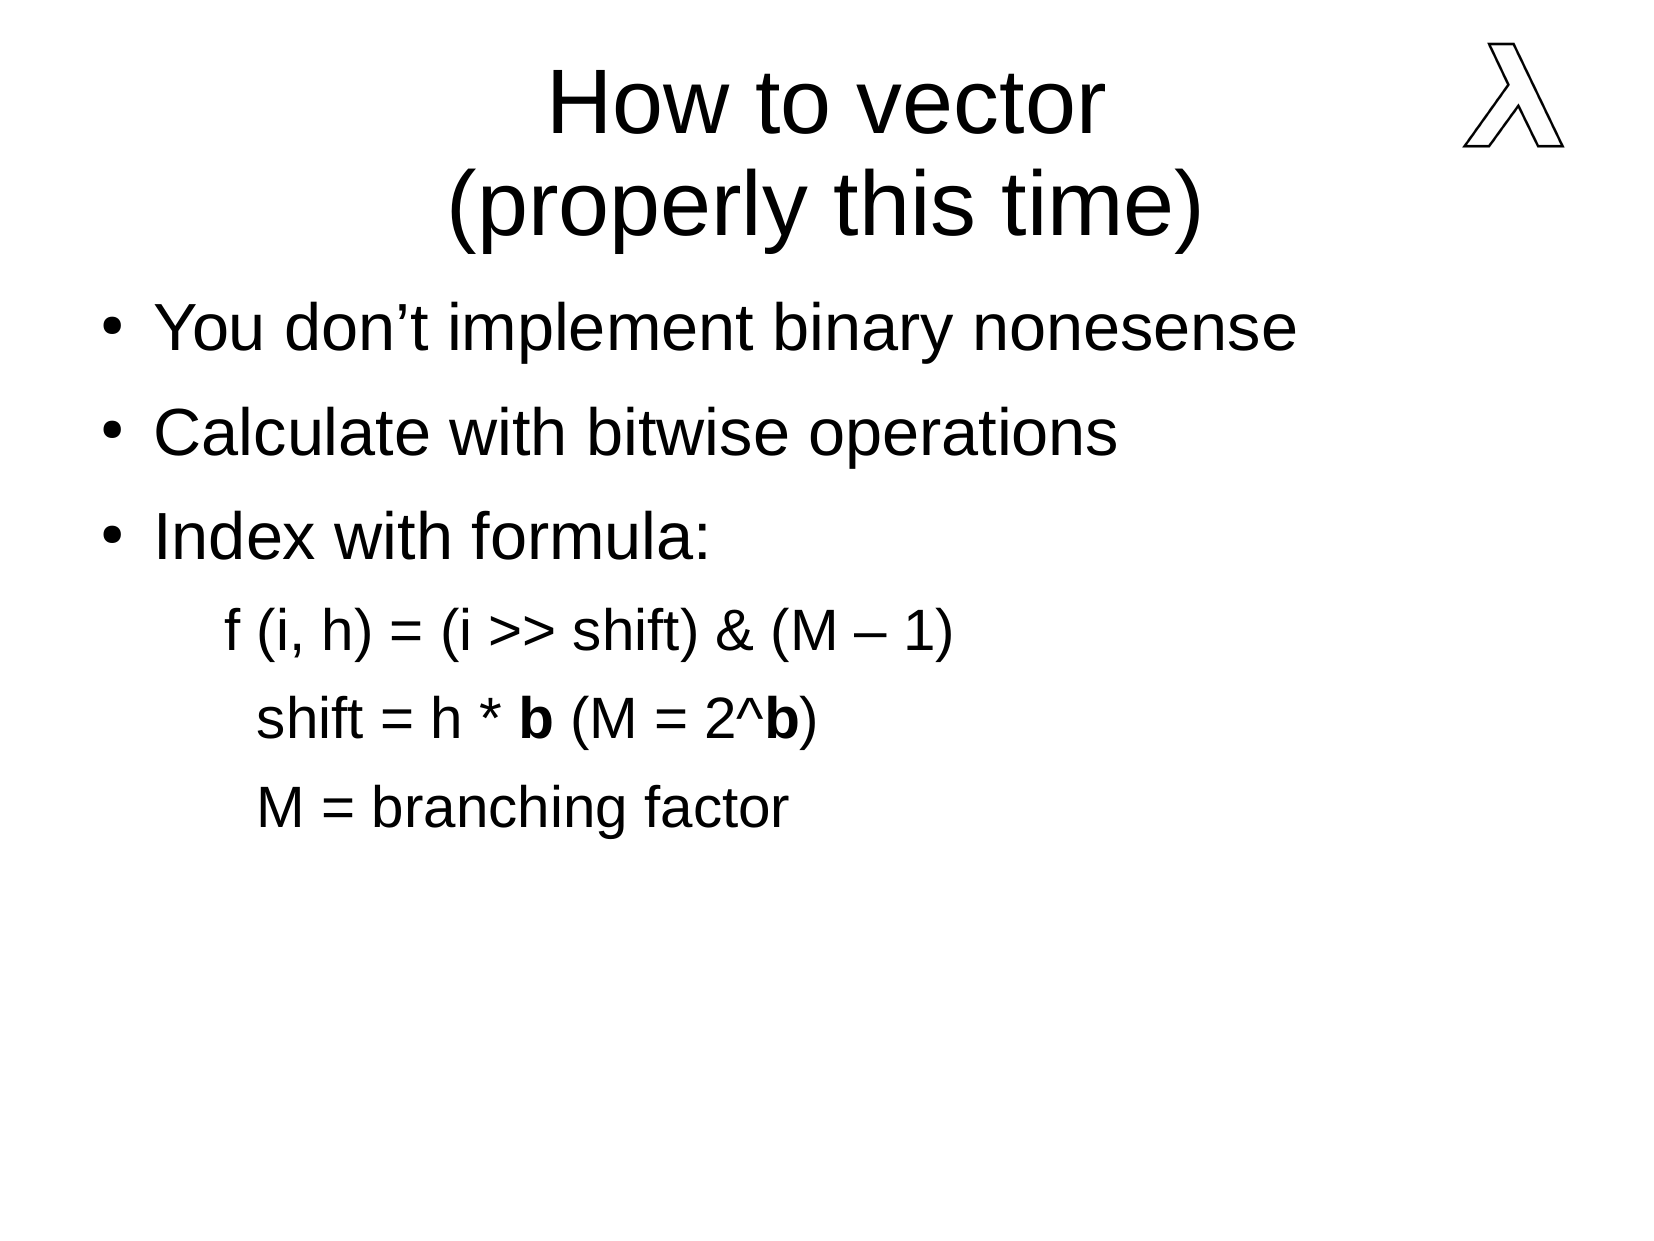

# How to vector (properly this time)
You don’t implement binary nonesense
Calculate with bitwise operations
Index with formula:
f (i, h) = (i >> shift) & (M – 1)
 shift = h * b (M = 2^b)
 M = branching factor